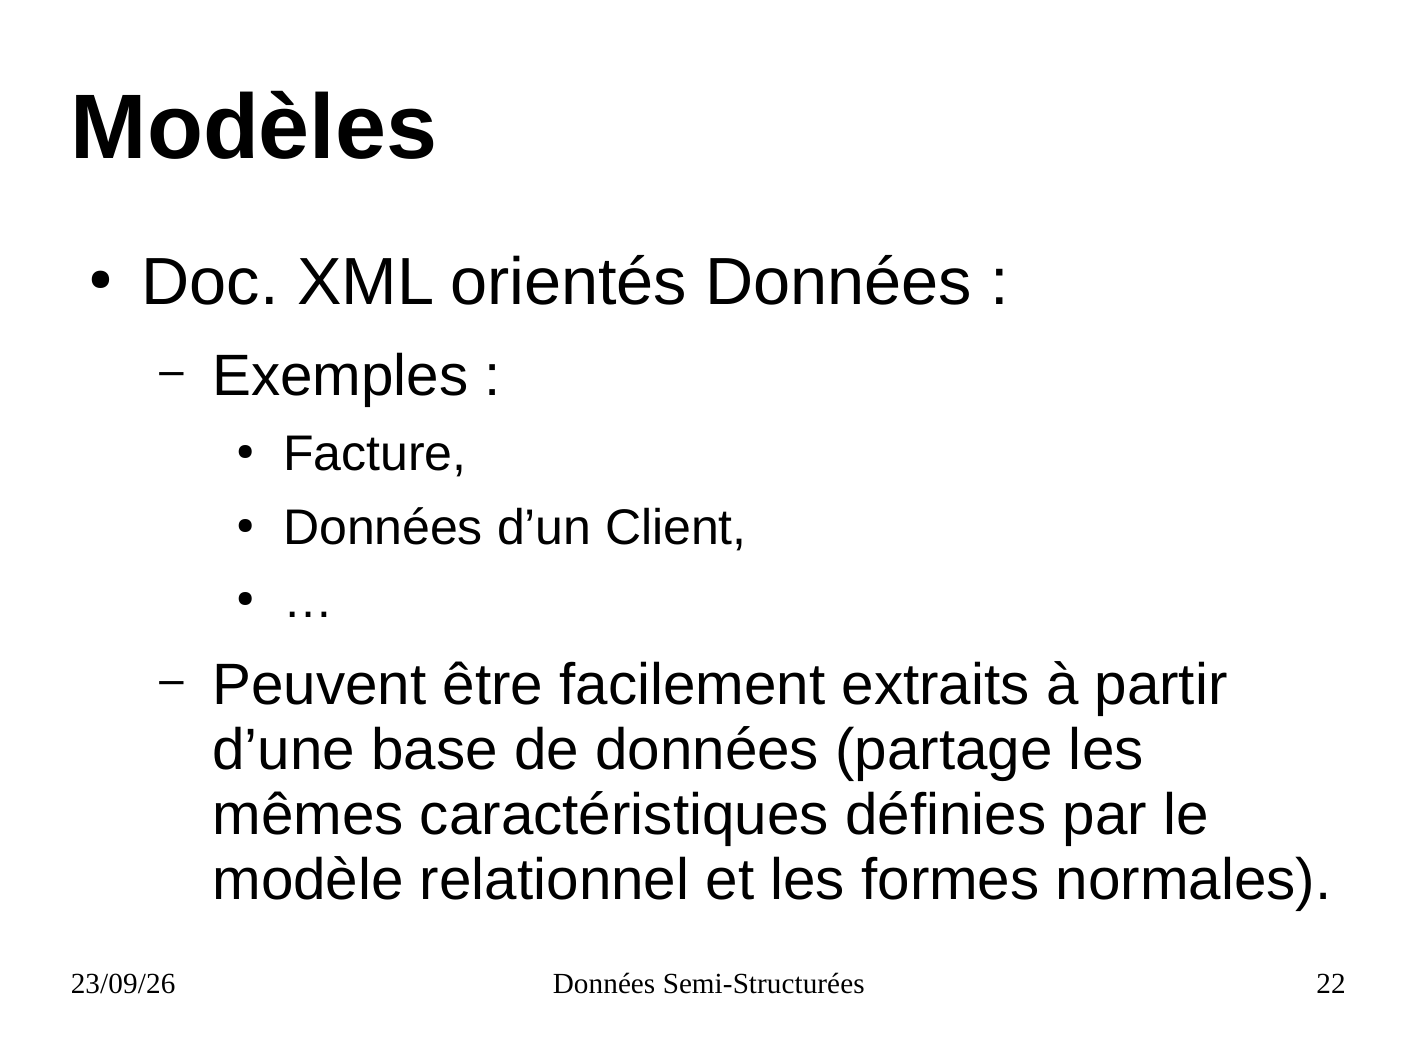

# Modèles
Doc. XML orientés Données :
Exemples :
Facture,
Données d’un Client,
…
Peuvent être facilement extraits à partir d’une base de données (partage les mêmes caractéristiques définies par le modèle relationnel et les formes normales).
Données Semi-Structurées
22